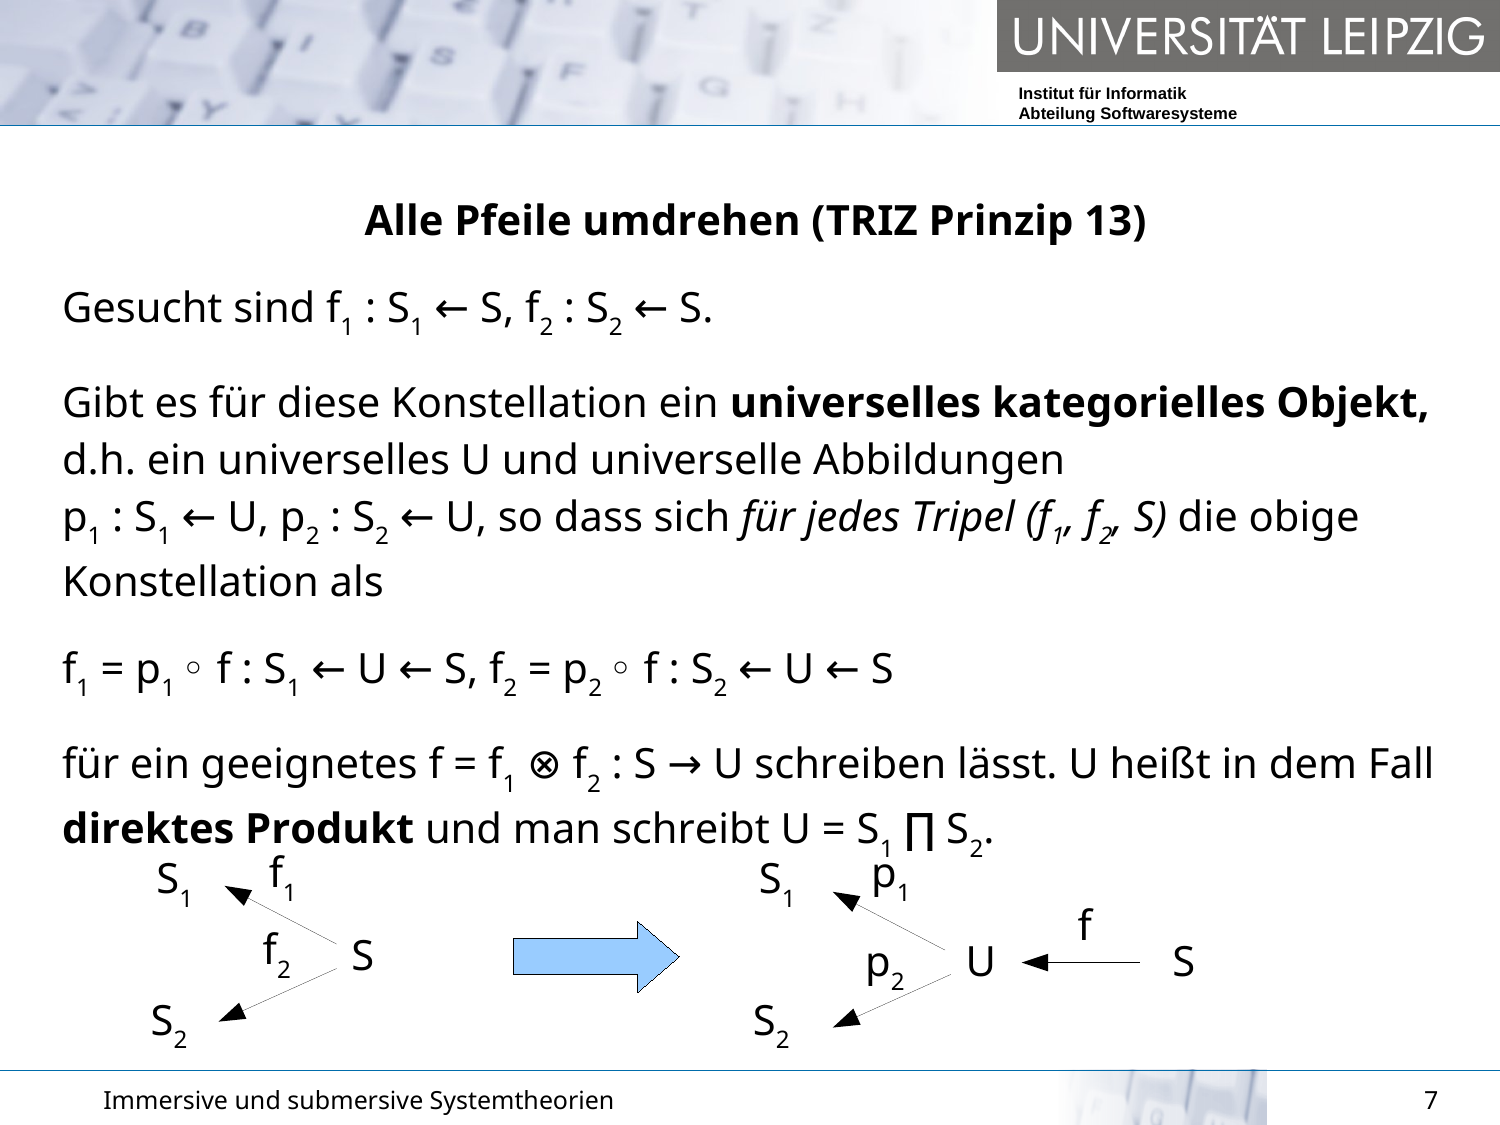

# Alle Pfeile umdrehen (TRIZ Prinzip 13)
Gesucht sind f1 : S1 ← S, f2 : S2 ← S.
Gibt es für diese Konstellation ein universelles kategorielles Objekt, d.h. ein universelles U und universelle Abbildungen
p1 : S1 ← U, p2 : S2 ← U, so dass sich für jedes Tripel (f1, f2, S) die obige Konstellation als
f1 = p1 ◦ f : S1 ← U ← S, f2 = p2 ◦ f : S2 ← U ← S
für ein geeignetes f = f1 ⊗ f2 : S → U schreiben lässt. U heißt in dem Fall direktes Produkt und man schreibt U = S1 ∏ S2.
f1
p1
S1
S1
f
f2
S
U
S
p2
S2
S2
Immersive und submersive Systemtheorien
7